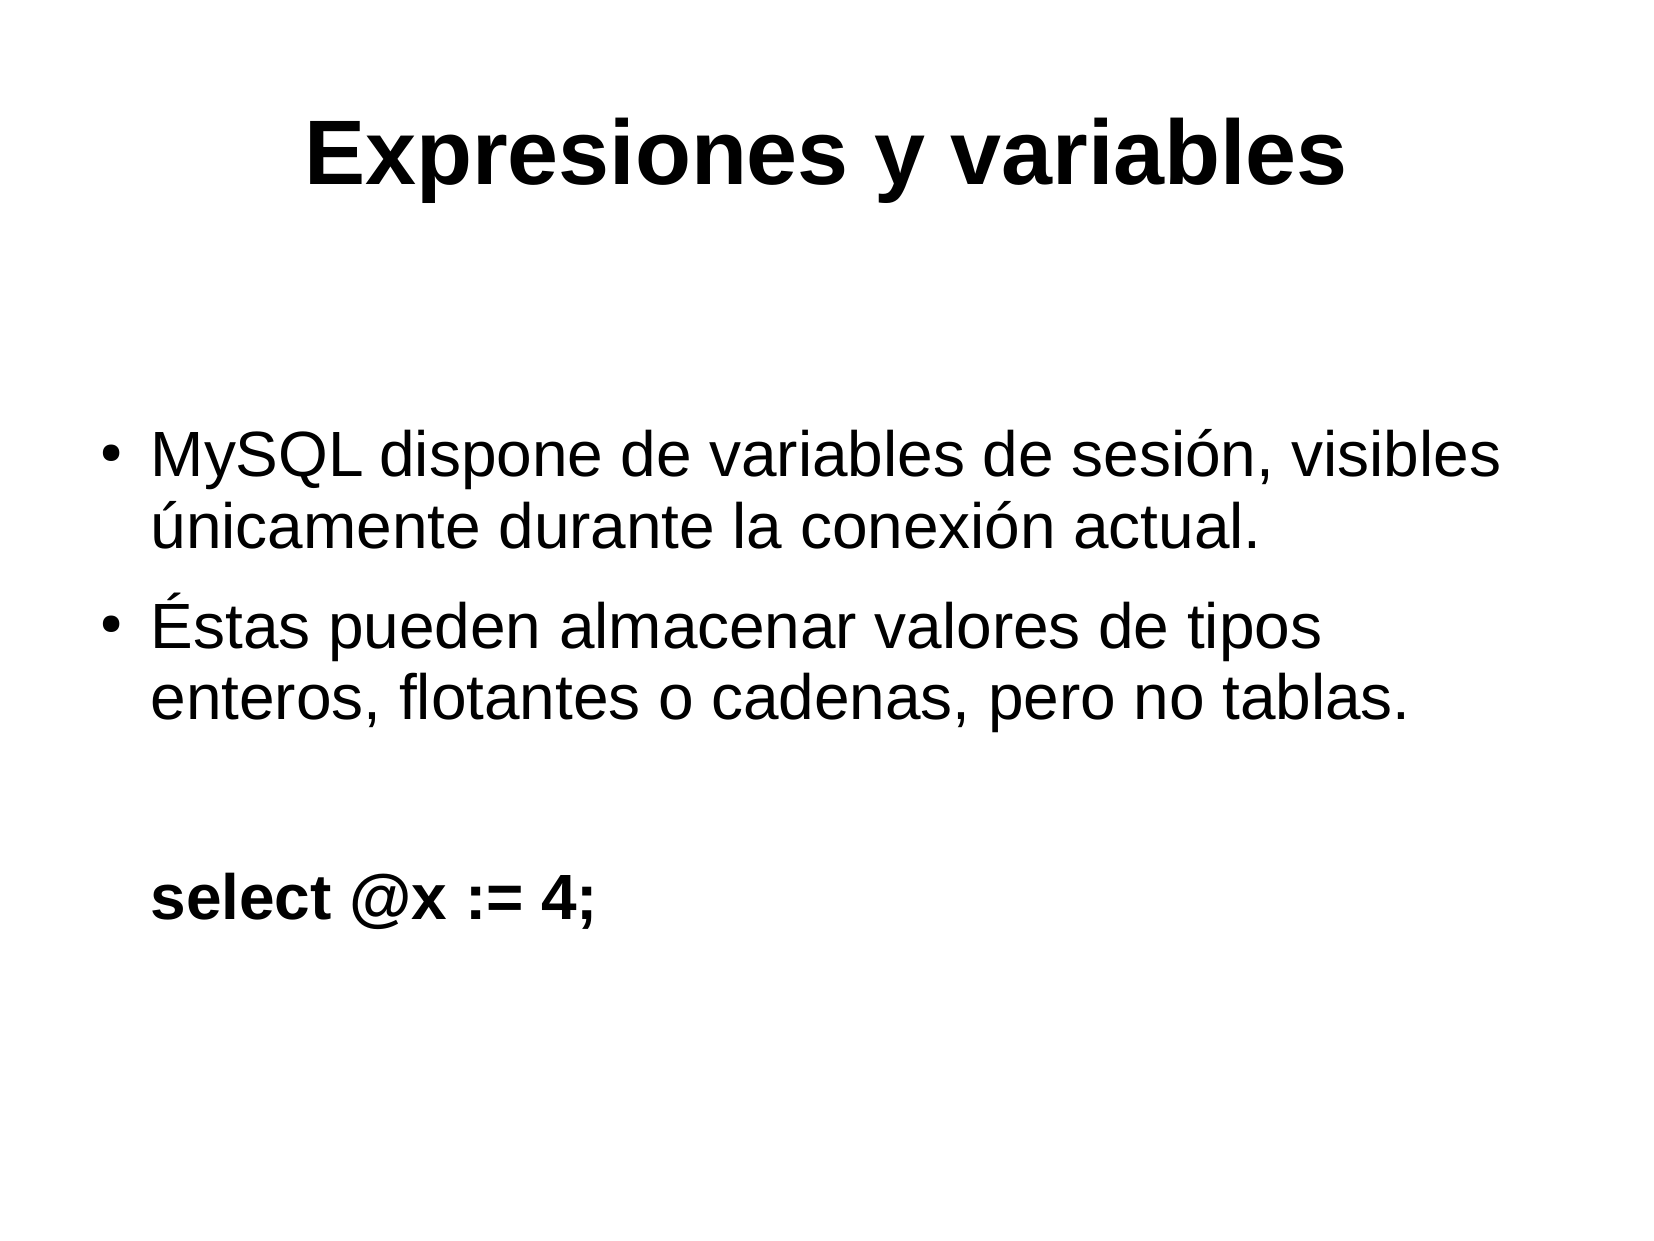

# Expresiones y variables
MySQL dispone de variables de sesión, visibles únicamente durante la conexión actual.
Éstas pueden almacenar valores de tipos enteros, flotantes o cadenas, pero no tablas.
select @x := 4;